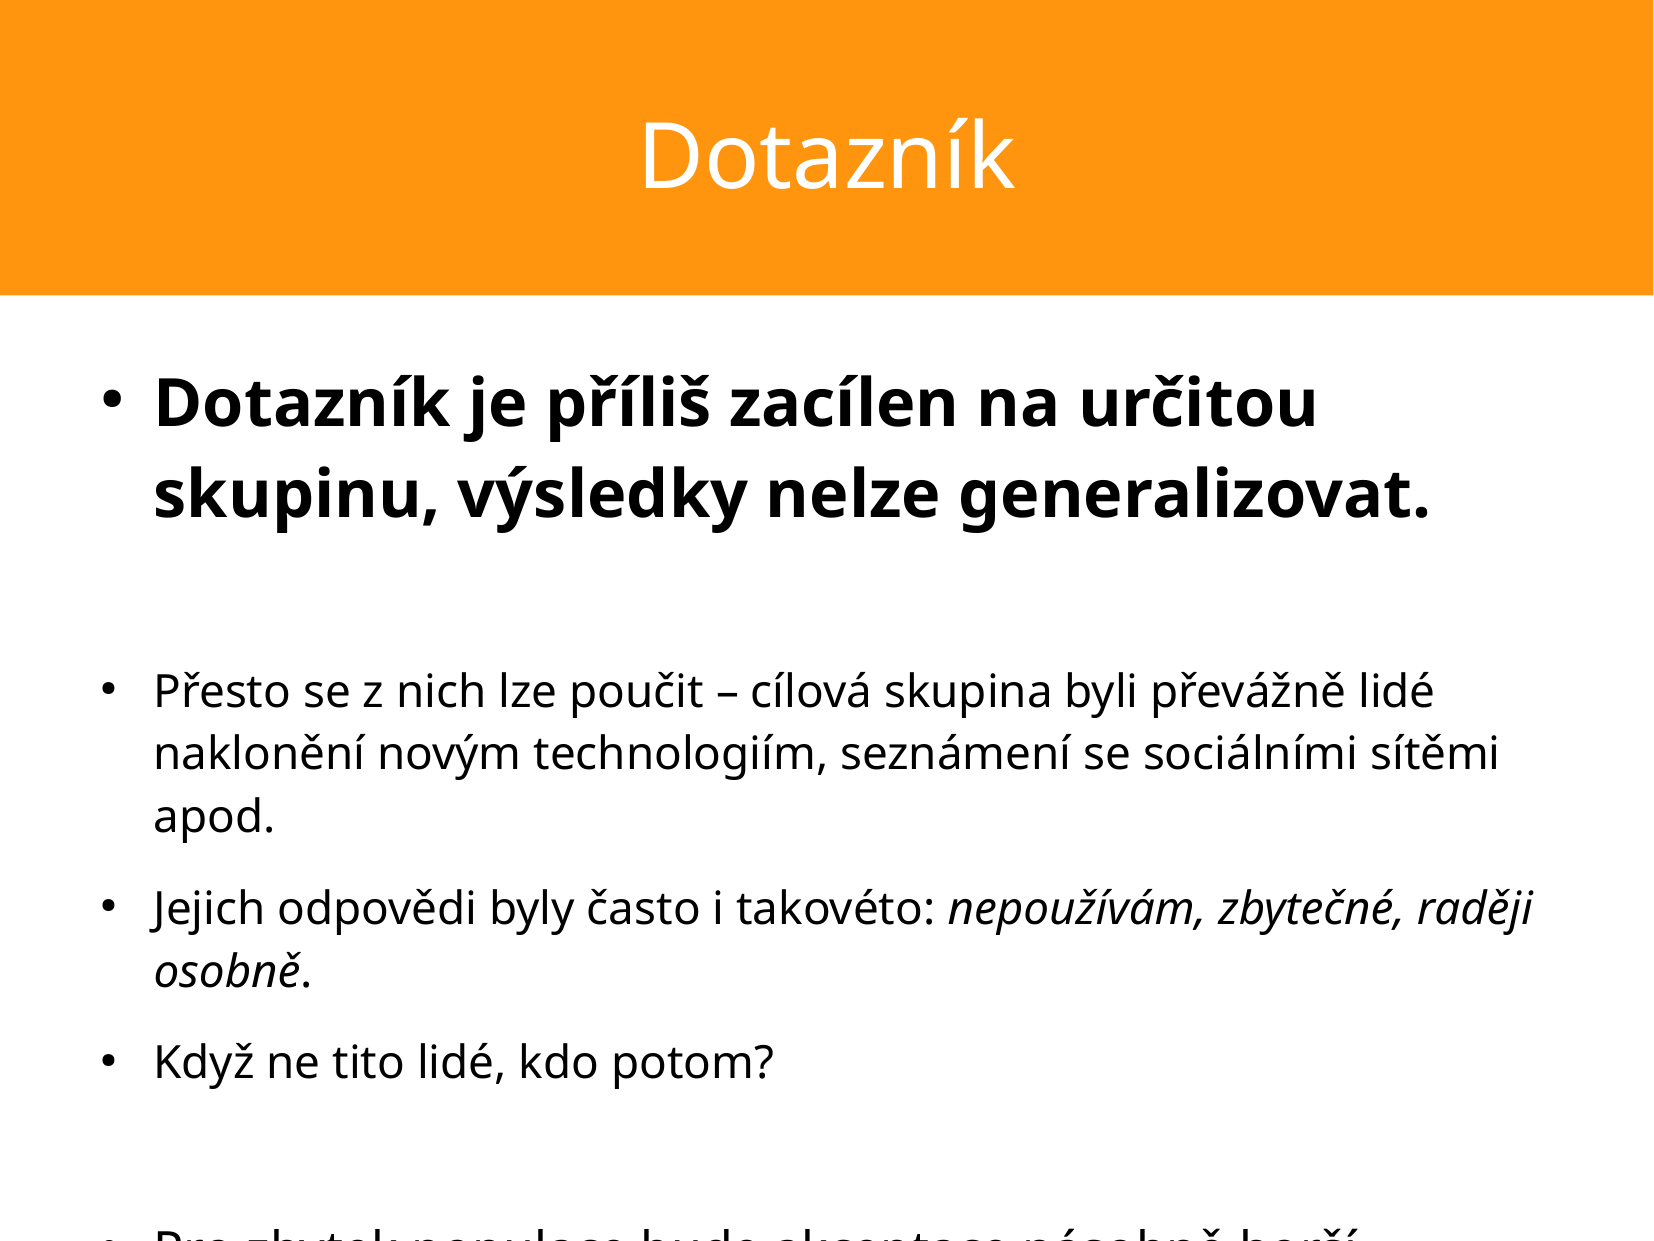

# Dotazník
Dotazník je příliš zacílen na určitou skupinu, výsledky nelze generalizovat.
Přesto se z nich lze poučit – cílová skupina byli převážně lidé naklonění novým technologiím, seznámení se sociálními sítěmi apod.
Jejich odpovědi byly často i takovéto: nepoužívám, zbytečné, raději osobně.
Když ne tito lidé, kdo potom?
Pro zbytek populace bude akceptace násobně horší.